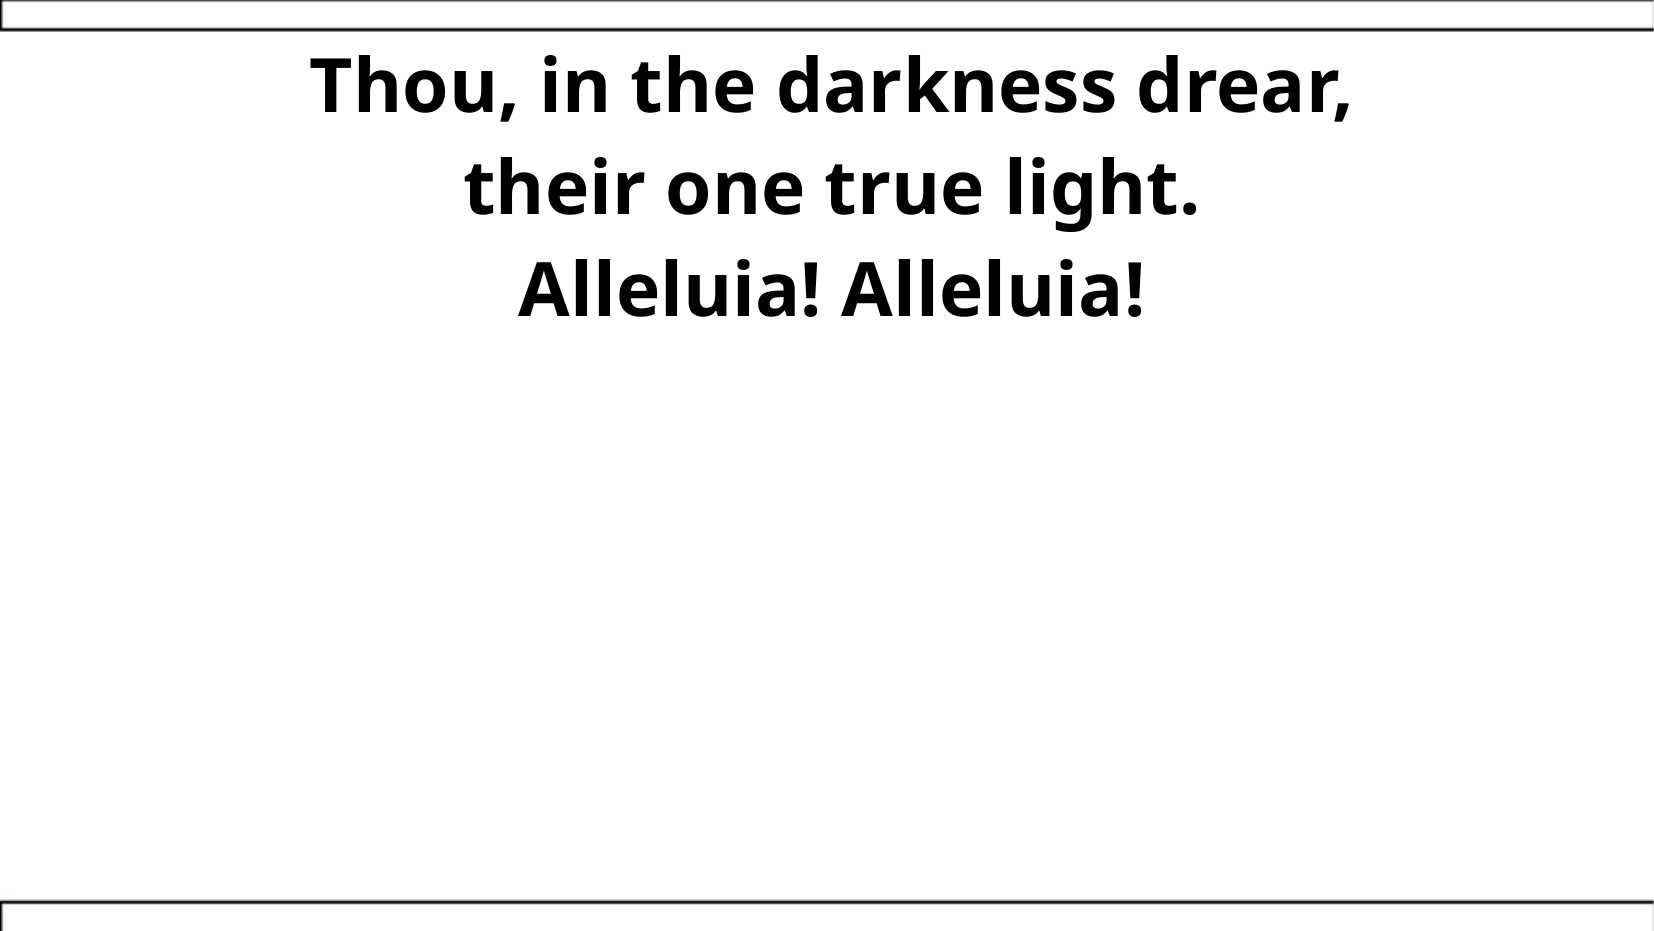

# Thou, in the darkness drear, their one true light. Alleluia! Alleluia!